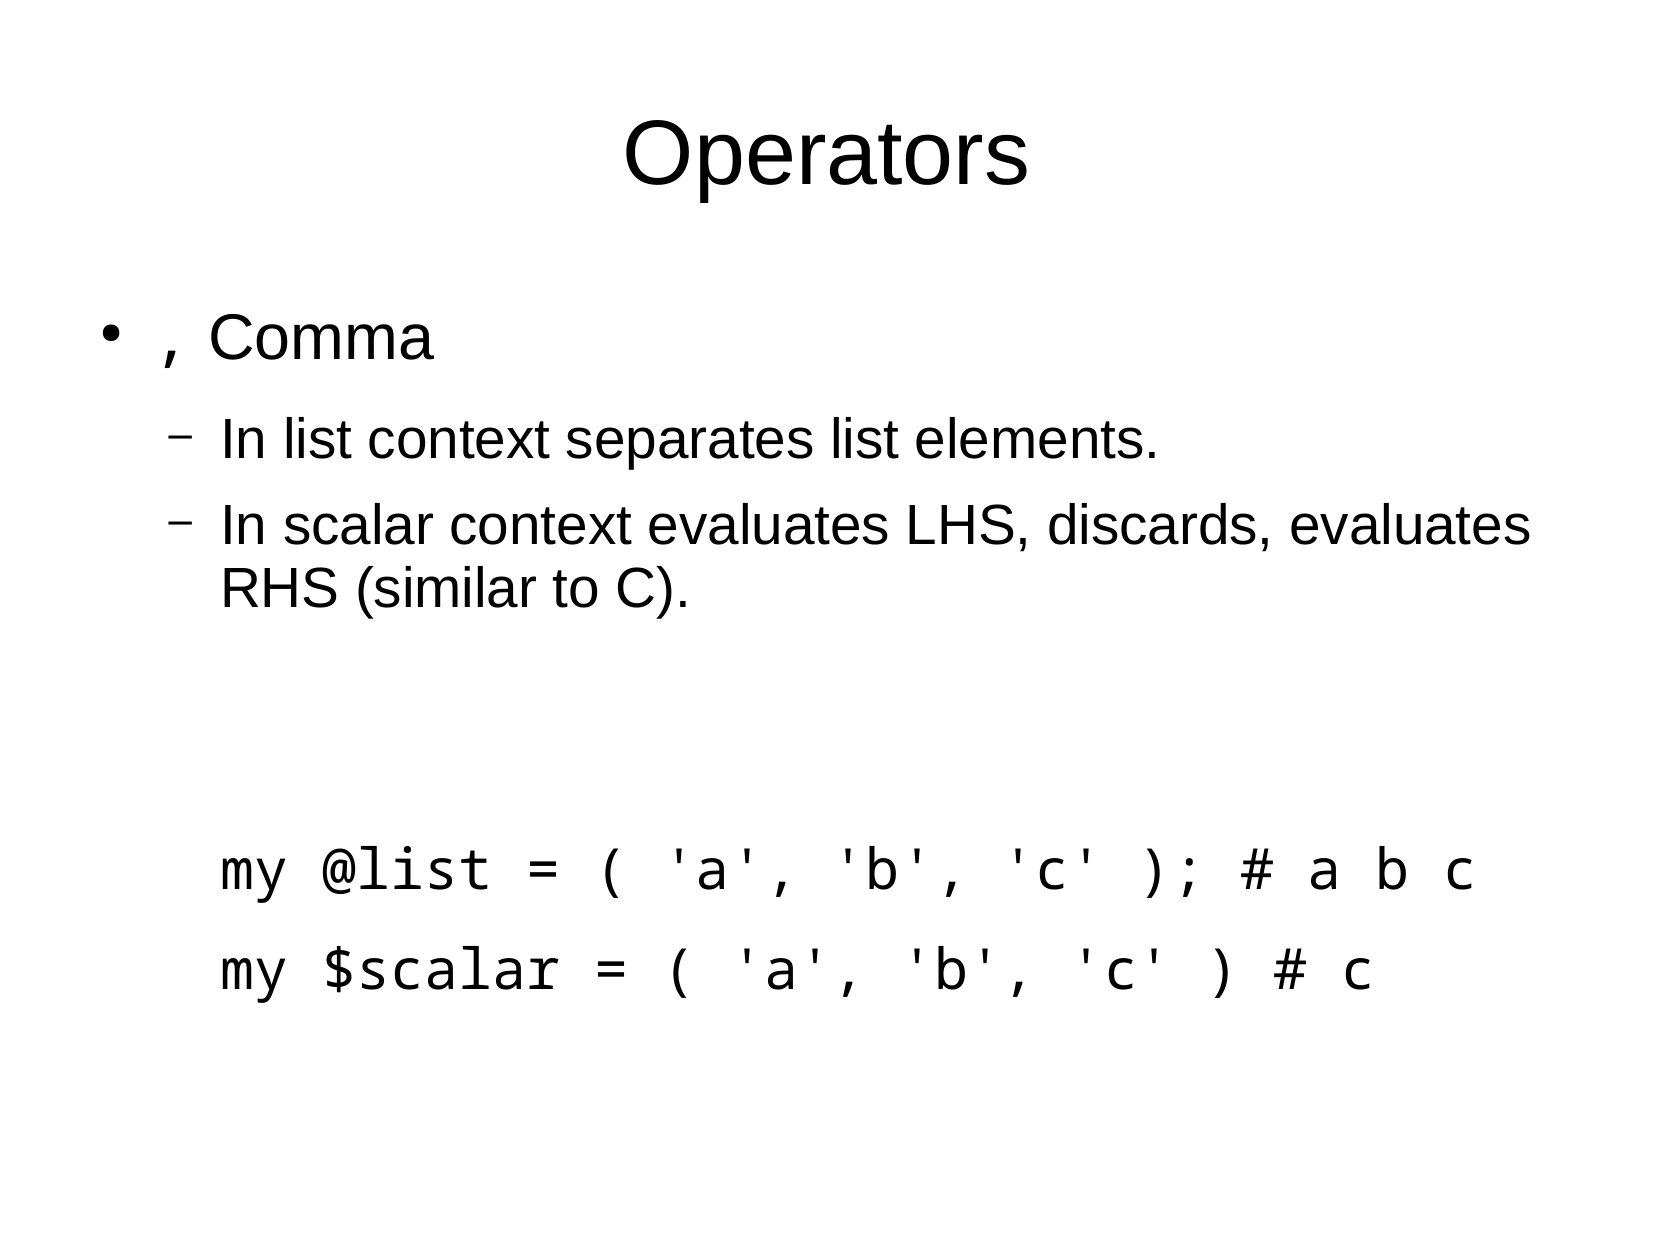

# Operators
, Comma
In list context separates list elements.
In scalar context evaluates LHS, discards, evaluates RHS (similar to C).
my @list = ( 'a', 'b', 'c' ); # a b c
my $scalar = ( 'a', 'b', 'c' ) # c